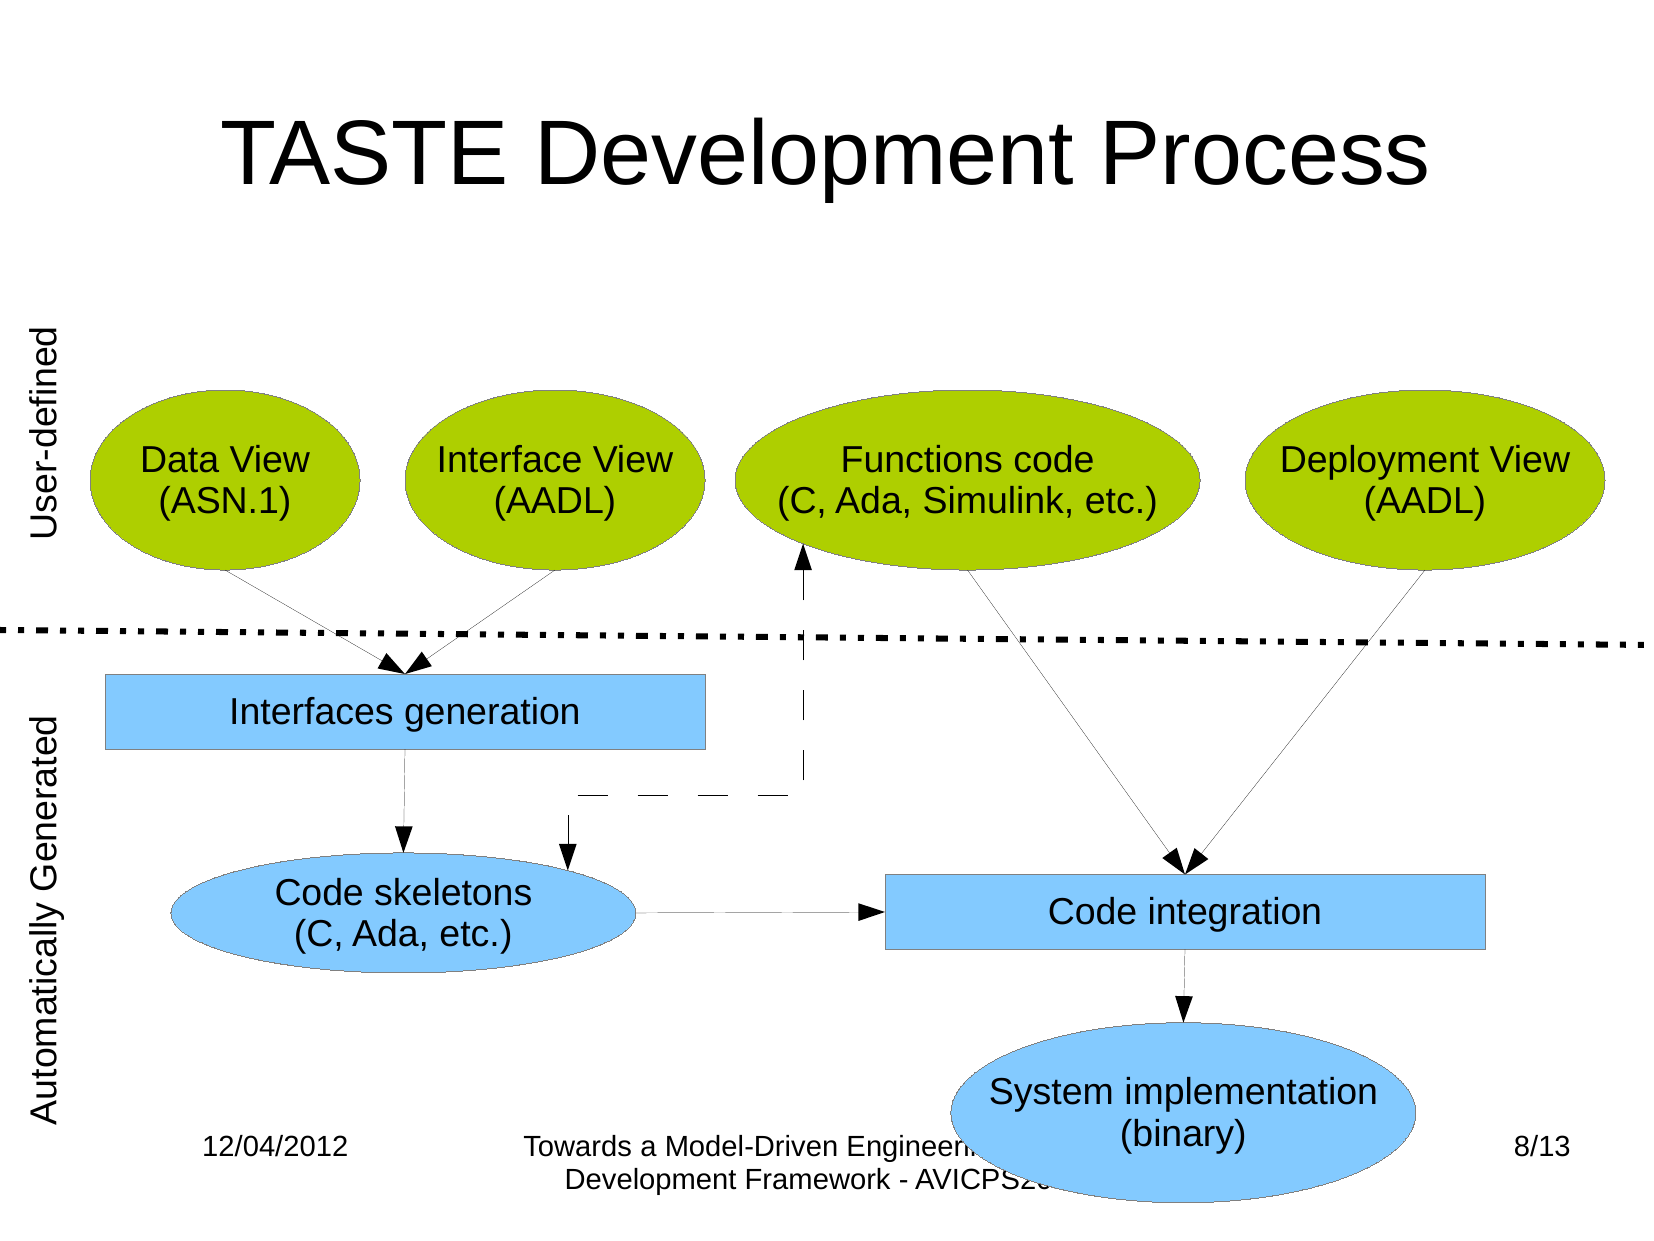

# TASTE Development Process
Data View
(ASN.1)
Interface View
(AADL)
Functions code
(C, Ada, Simulink, etc.)
Deployment View
(AADL)
User-defined
Interfaces generation
Code skeletons
(C, Ada, etc.)
Code integration
Automatically Generated
System implementation
(binary)
8